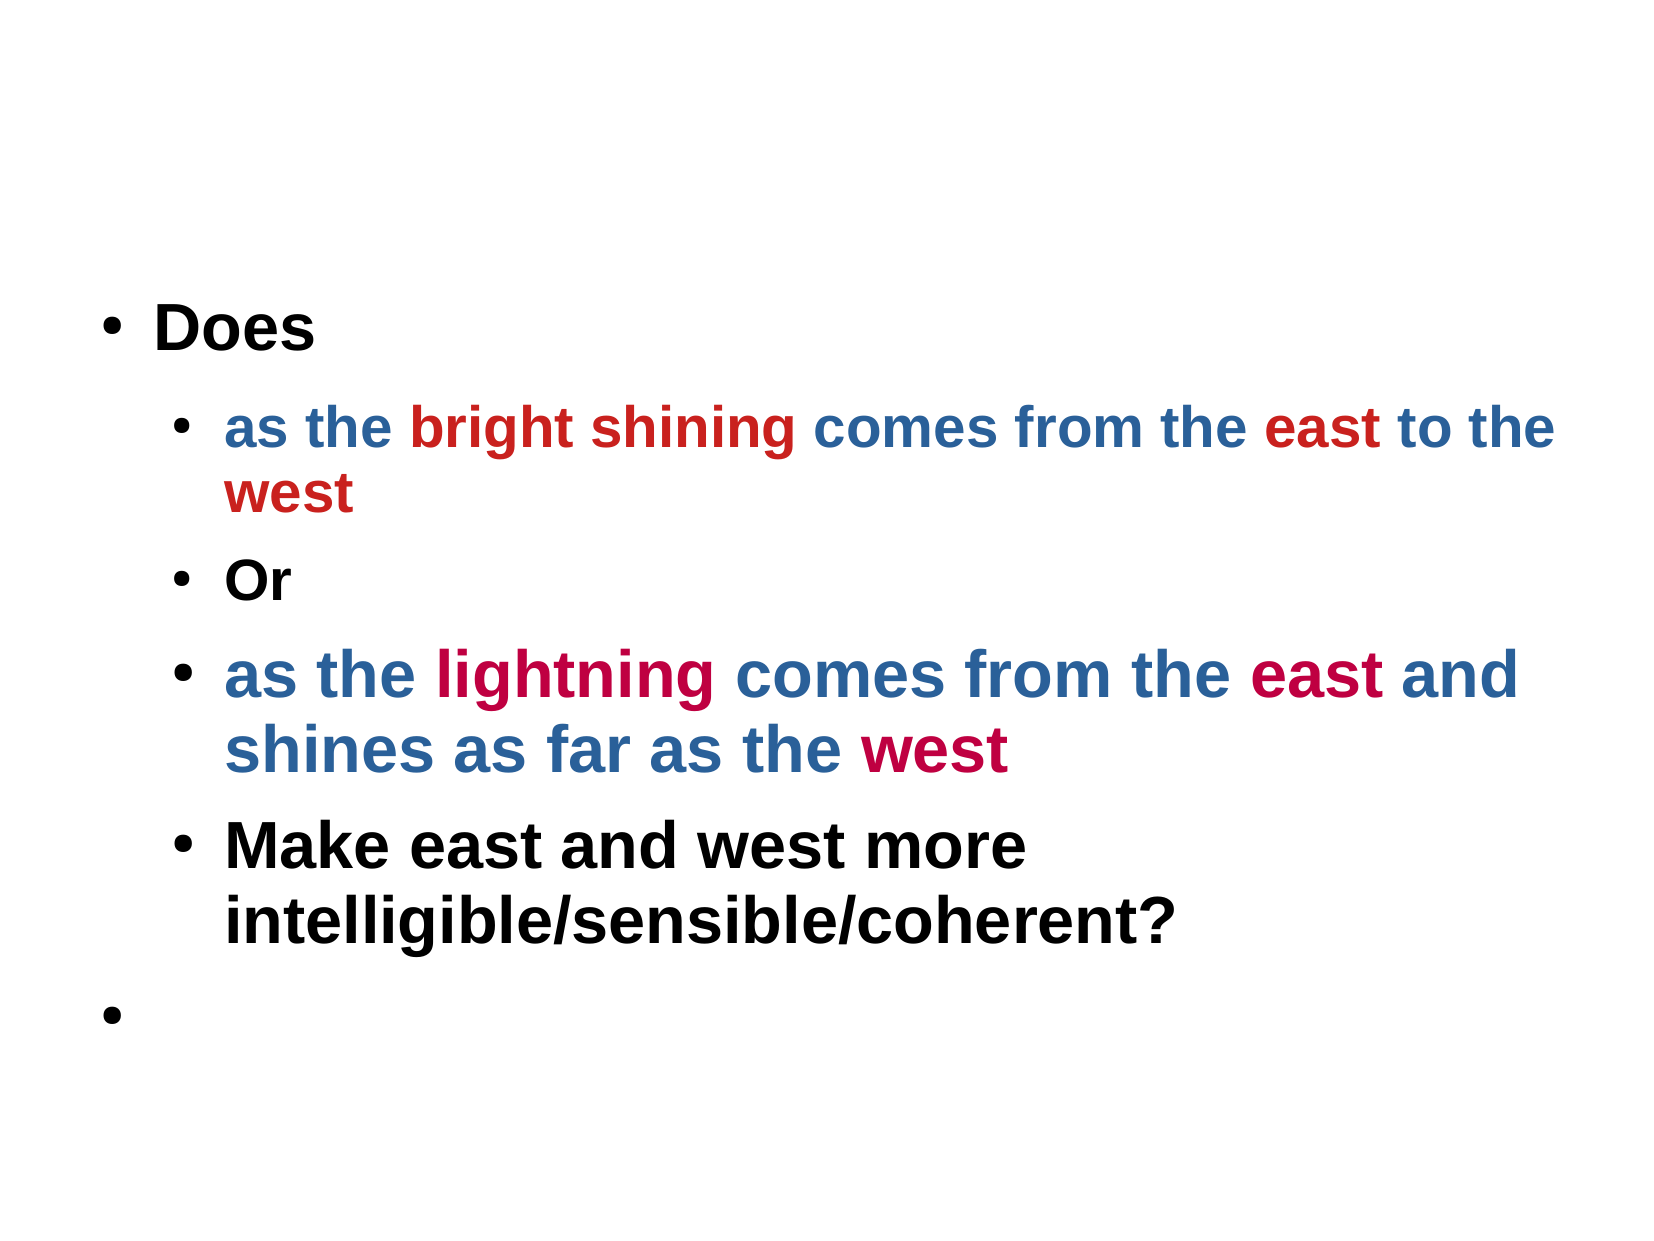

#
Does
as the bright shining comes from the east to the west
Or
as the lightning comes from the east and shines as far as the west
Make east and west more intelligible/sensible/coherent?